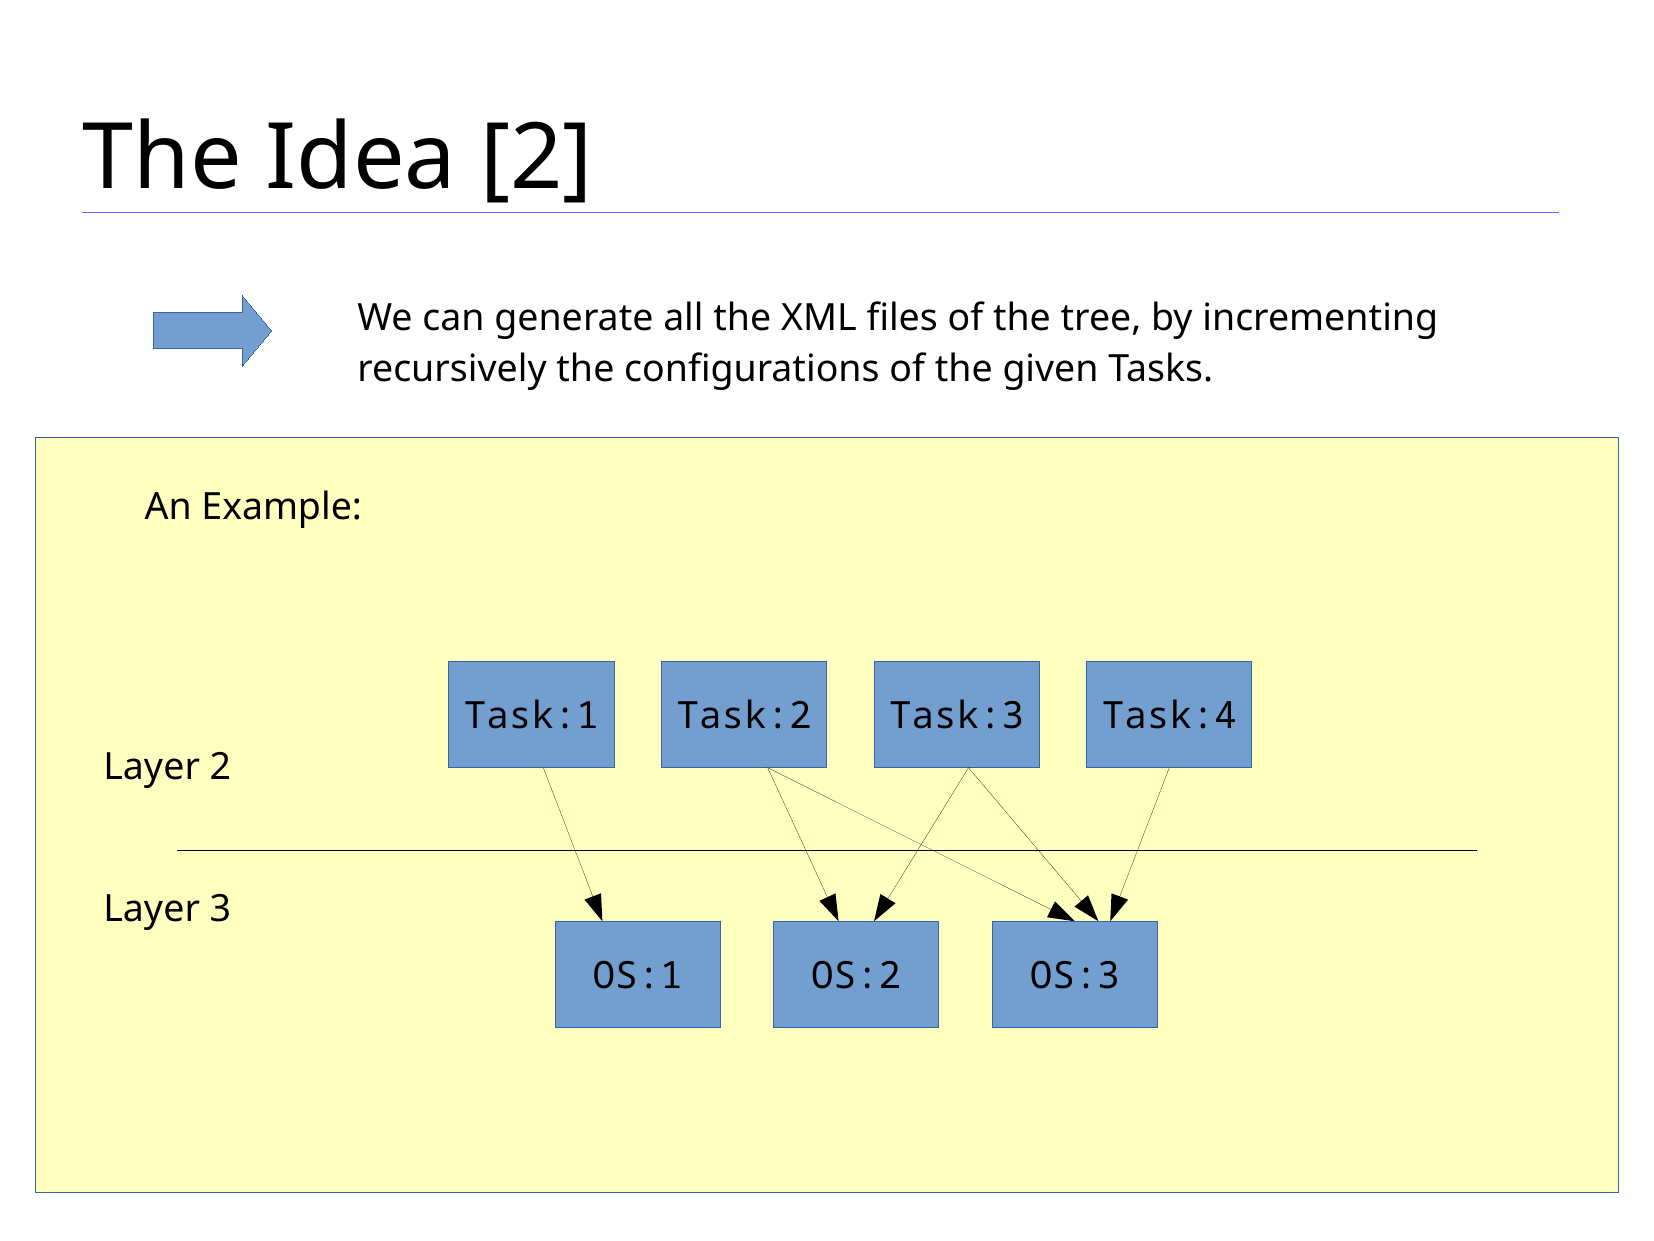

# The Idea [2]
We can generate all the XML files of the tree, by incrementing recursively the configurations of the given Tasks.
An Example:
Task:1
Task:2
Task:3
Task:4
OS:1
OS:2
OS:3
Layer 2
Layer 3